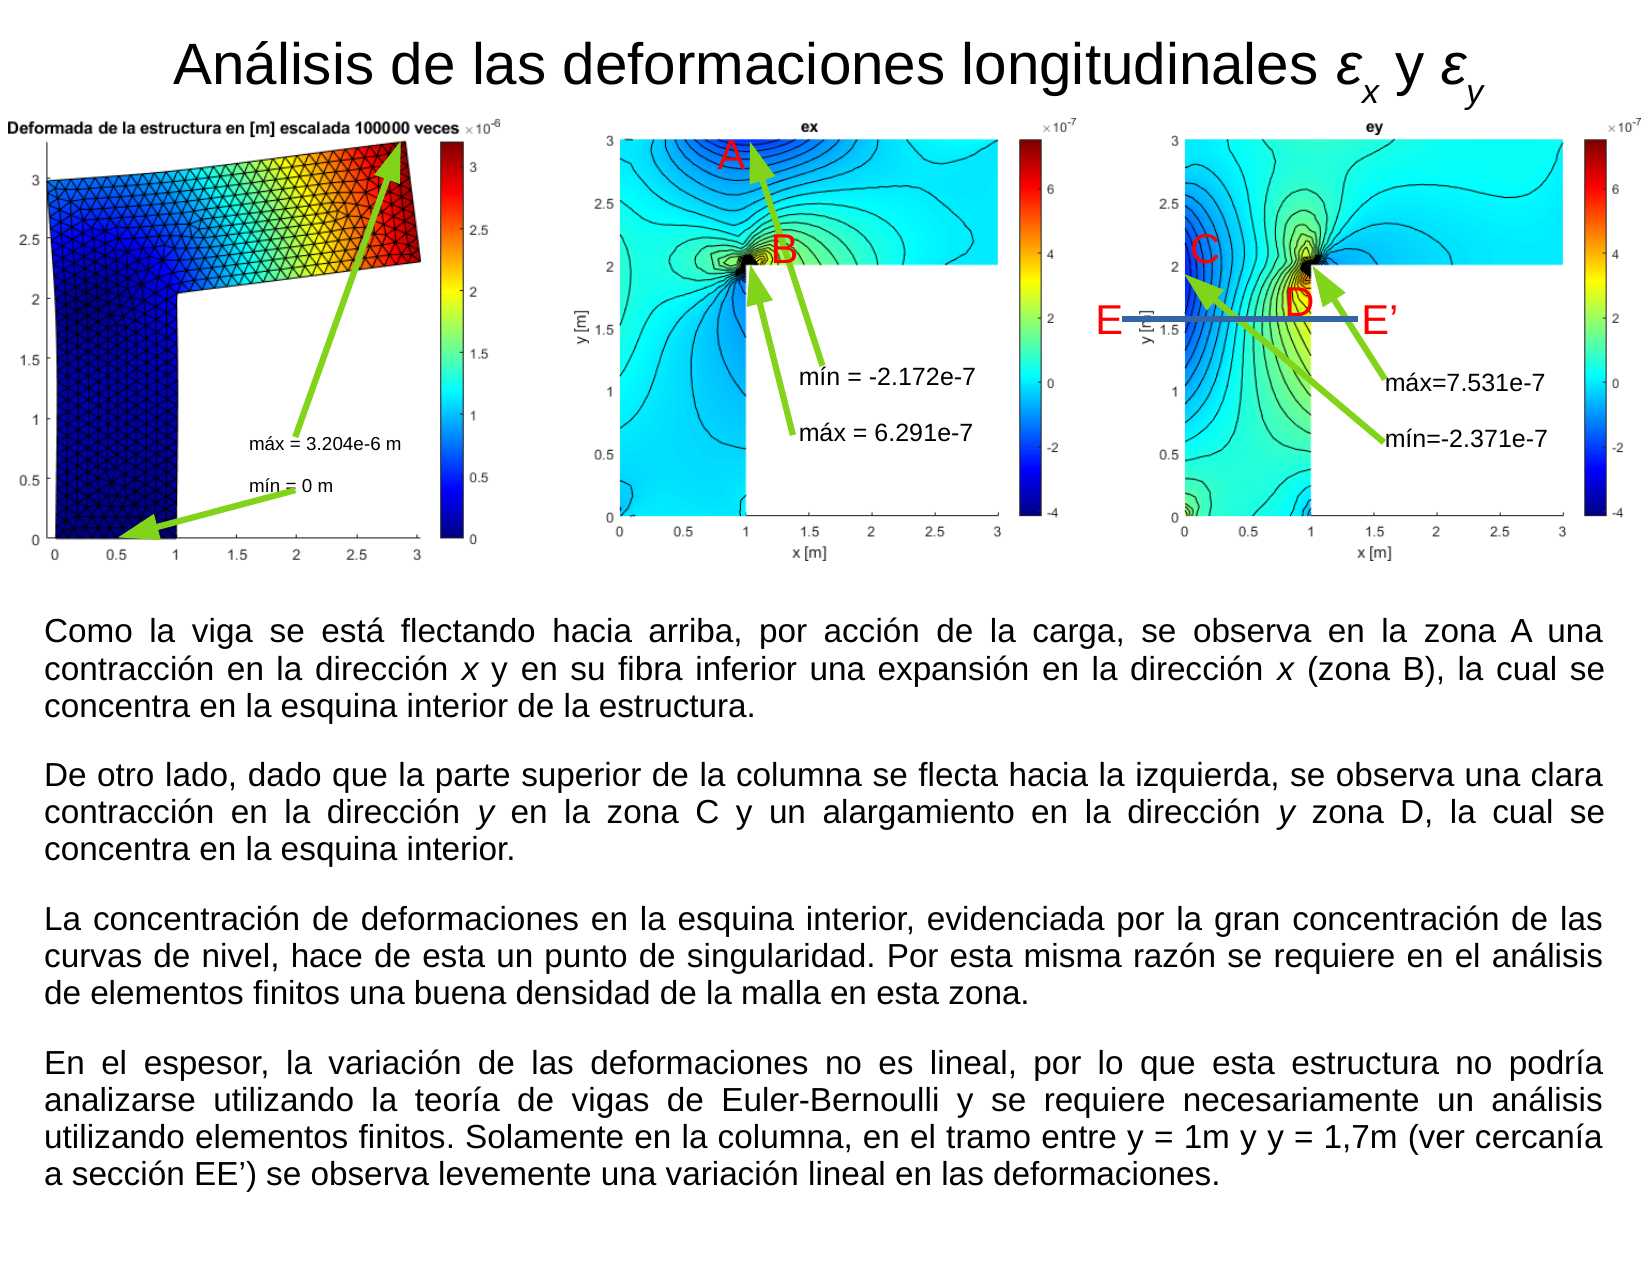

# Análisis de las deformaciones longitudinales εx y εy
máx = 3.204e-6 m
mín = 0 m
mín = -2.172e-7
máx = 6.291e-7
máx=7.531e-7
mín=-2.371e-7
A
B
C
D
E
E’
Como la viga se está flectando hacia arriba, por acción de la carga, se observa en la zona A una contracción en la dirección x y en su fibra inferior una expansión en la dirección x (zona B), la cual se concentra en la esquina interior de la estructura.
De otro lado, dado que la parte superior de la columna se flecta hacia la izquierda, se observa una clara contracción en la dirección y en la zona C y un alargamiento en la dirección y zona D, la cual se concentra en la esquina interior.
La concentración de deformaciones en la esquina interior, evidenciada por la gran concentración de las curvas de nivel, hace de esta un punto de singularidad. Por esta misma razón se requiere en el análisis de elementos finitos una buena densidad de la malla en esta zona.
En el espesor, la variación de las deformaciones no es lineal, por lo que esta estructura no podría analizarse utilizando la teoría de vigas de Euler-Bernoulli y se requiere necesariamente un análisis utilizando elementos finitos. Solamente en la columna, en el tramo entre y = 1m y y = 1,7m (ver cercanía a sección EE’) se observa levemente una variación lineal en las deformaciones.